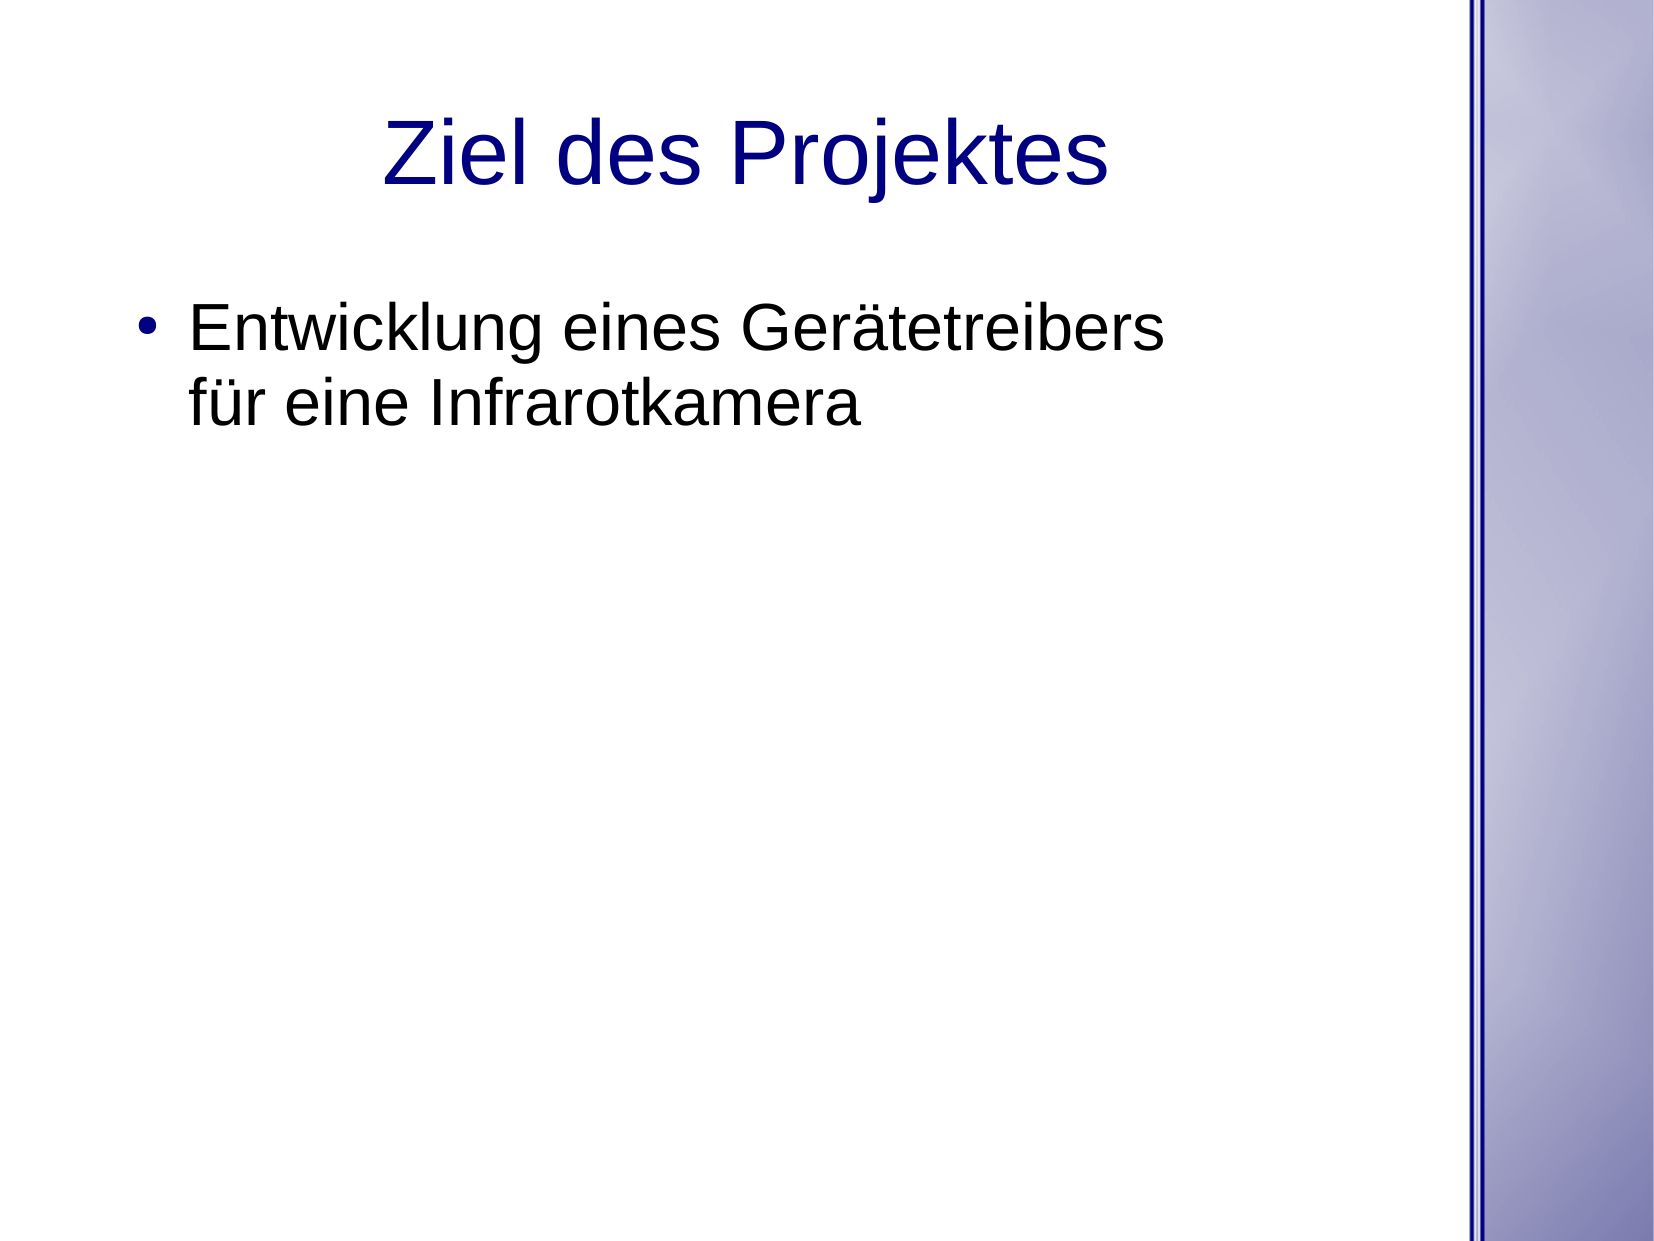

# Ziel des Projektes
Entwicklung eines Gerätetreibers
für eine Infrarotkamera